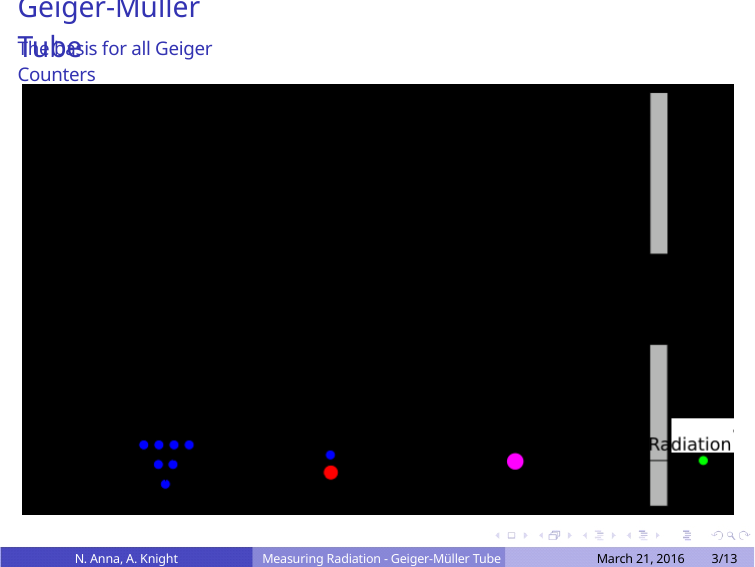

# Geiger-Müller Tube
The basis for all Geiger Counters
N. Anna, A. Knight
Measuring Radiation - Geiger-Müller Tube
March 21, 2016
3/13